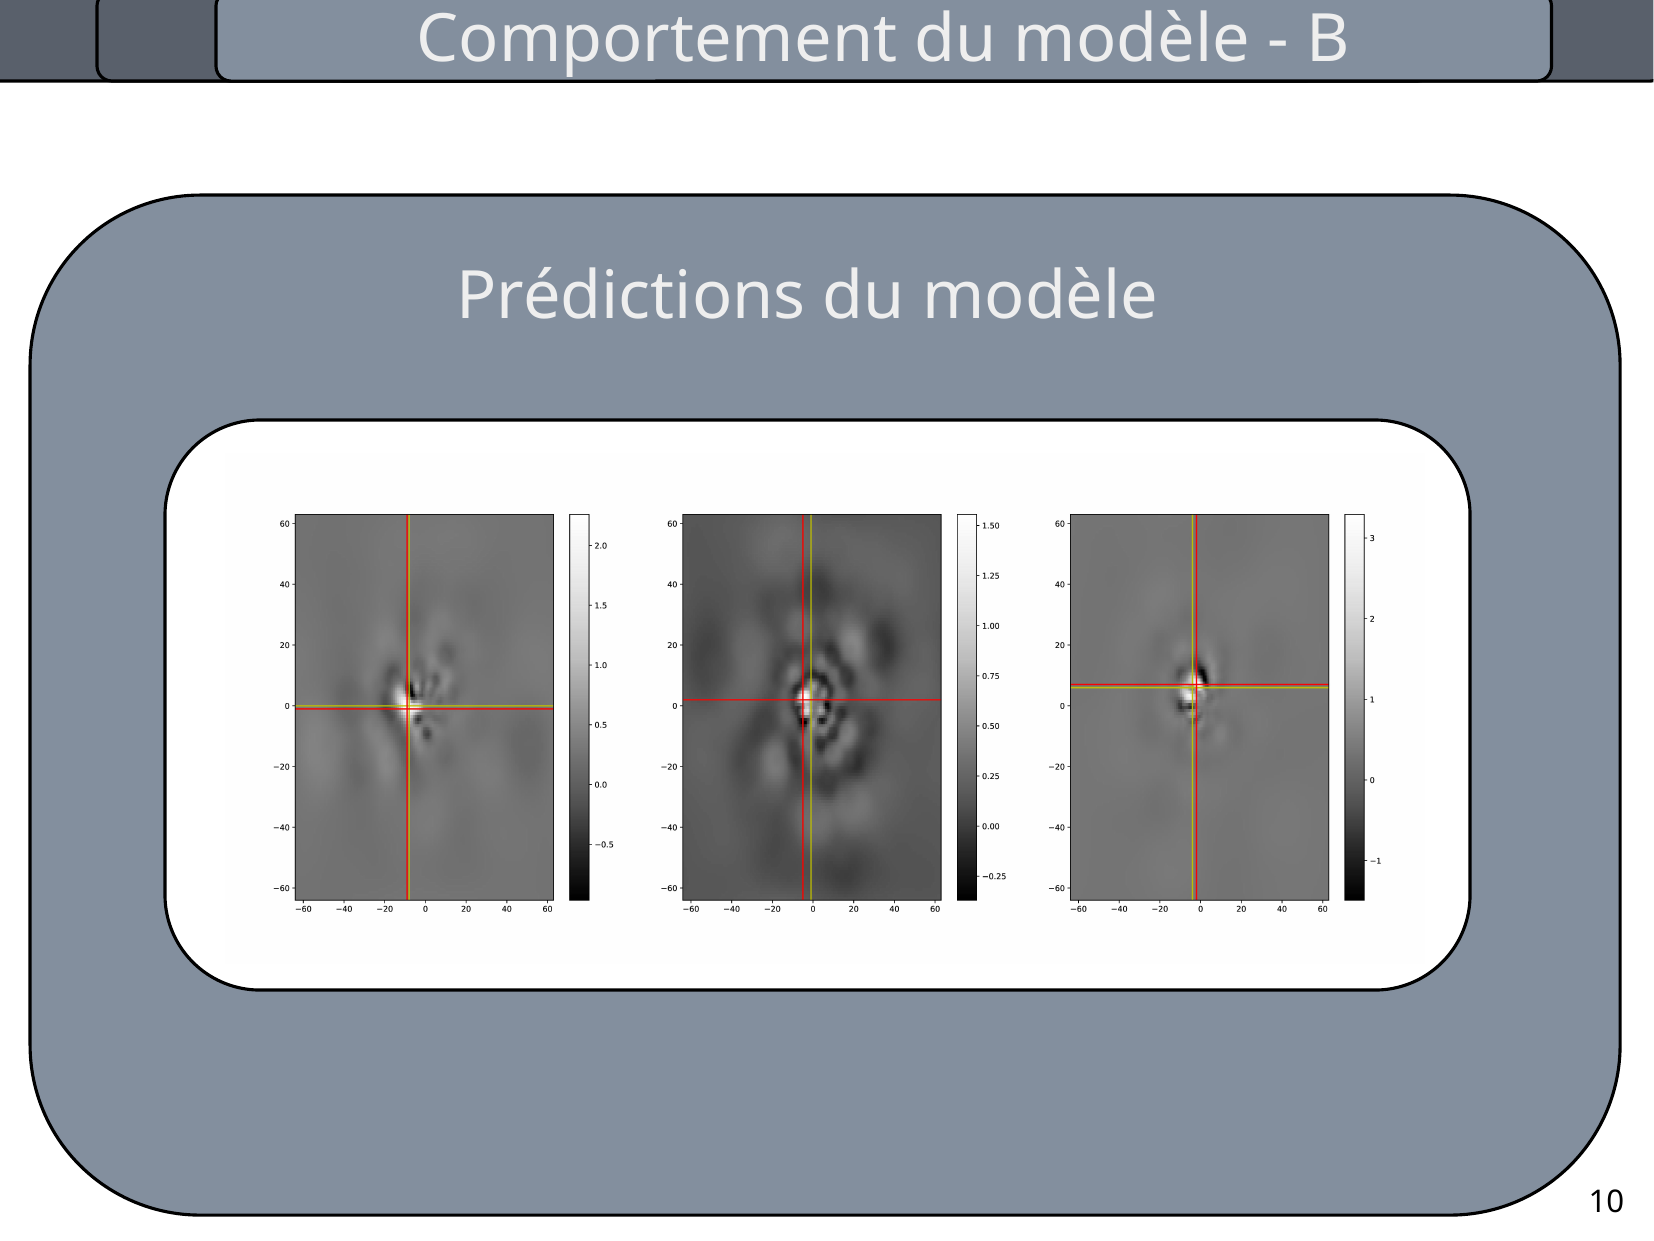

Vision
Implémentation
Comportement du modèle - B
Perspectives
Prédictions du modèle
10